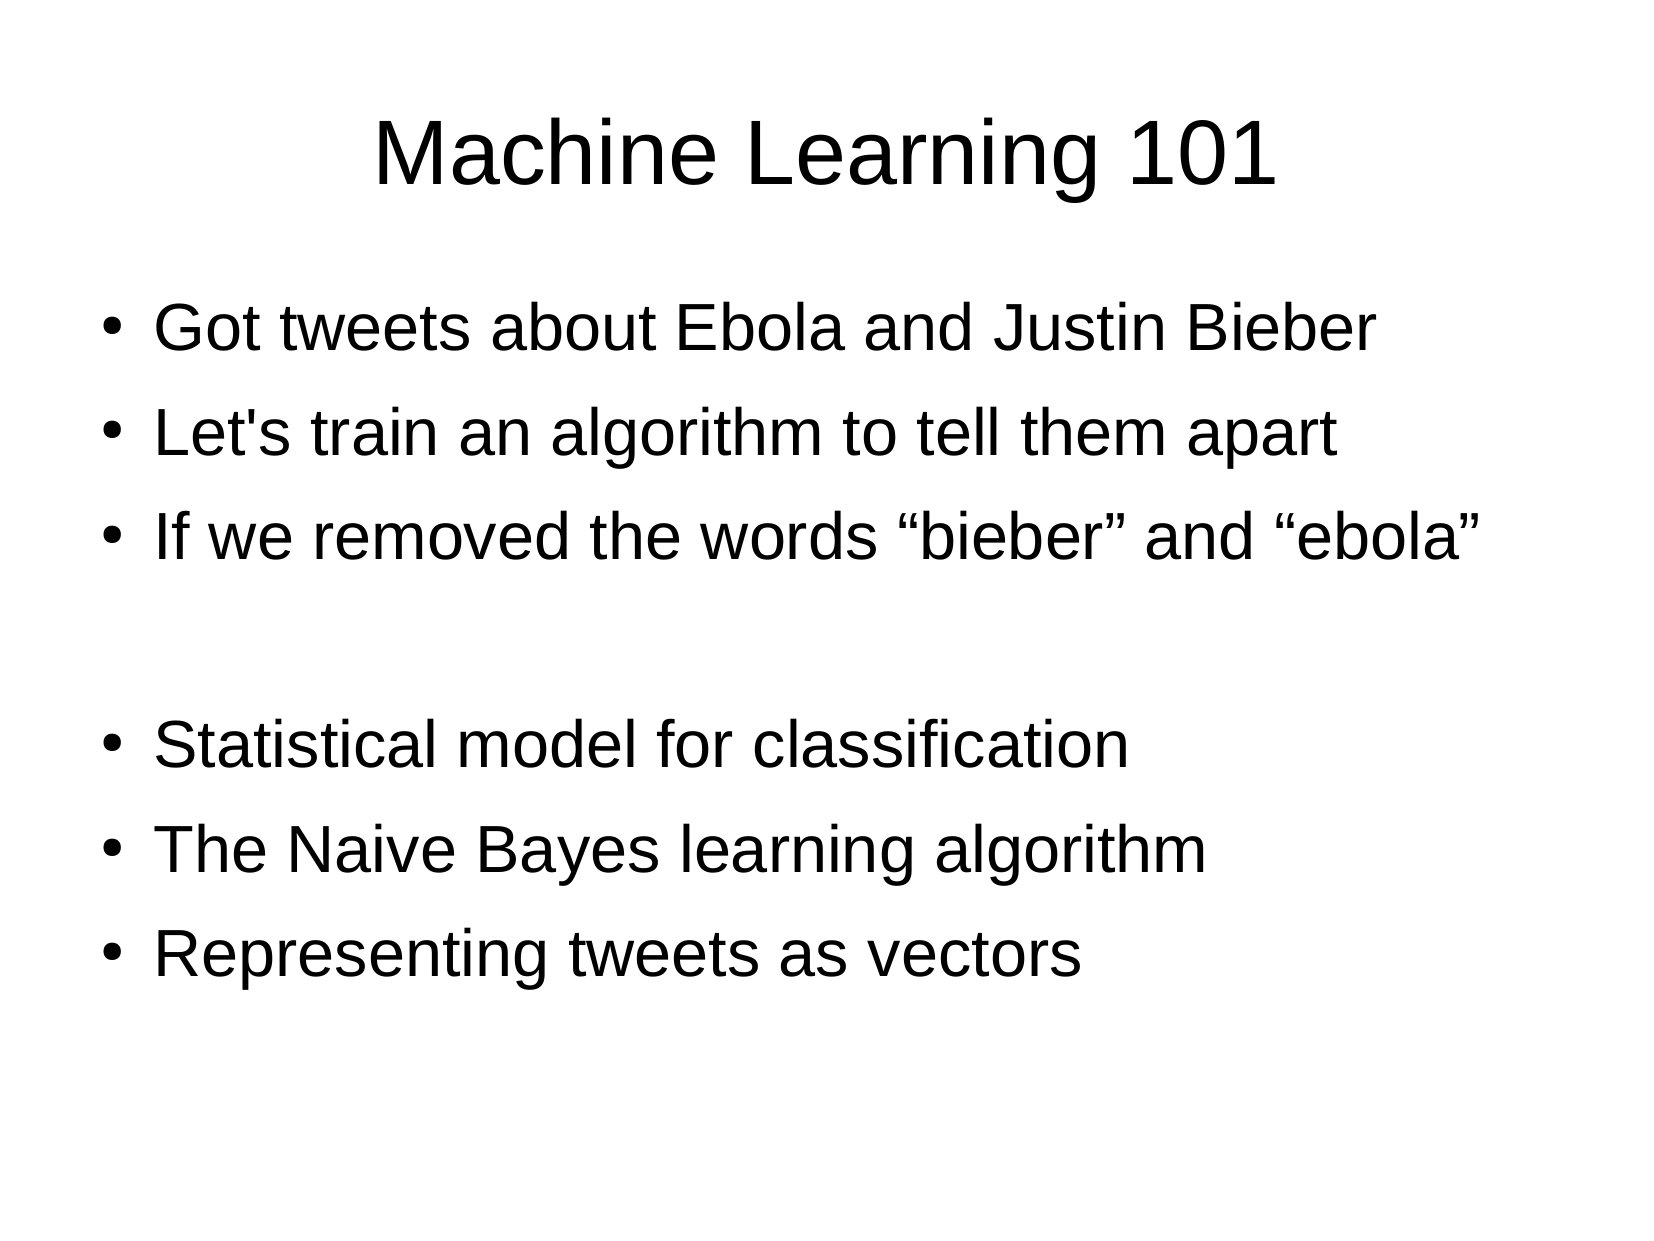

# Machine Learning 101
Got tweets about Ebola and Justin Bieber
Let's train an algorithm to tell them apart
If we removed the words “bieber” and “ebola”
Statistical model for classification
The Naive Bayes learning algorithm
Representing tweets as vectors